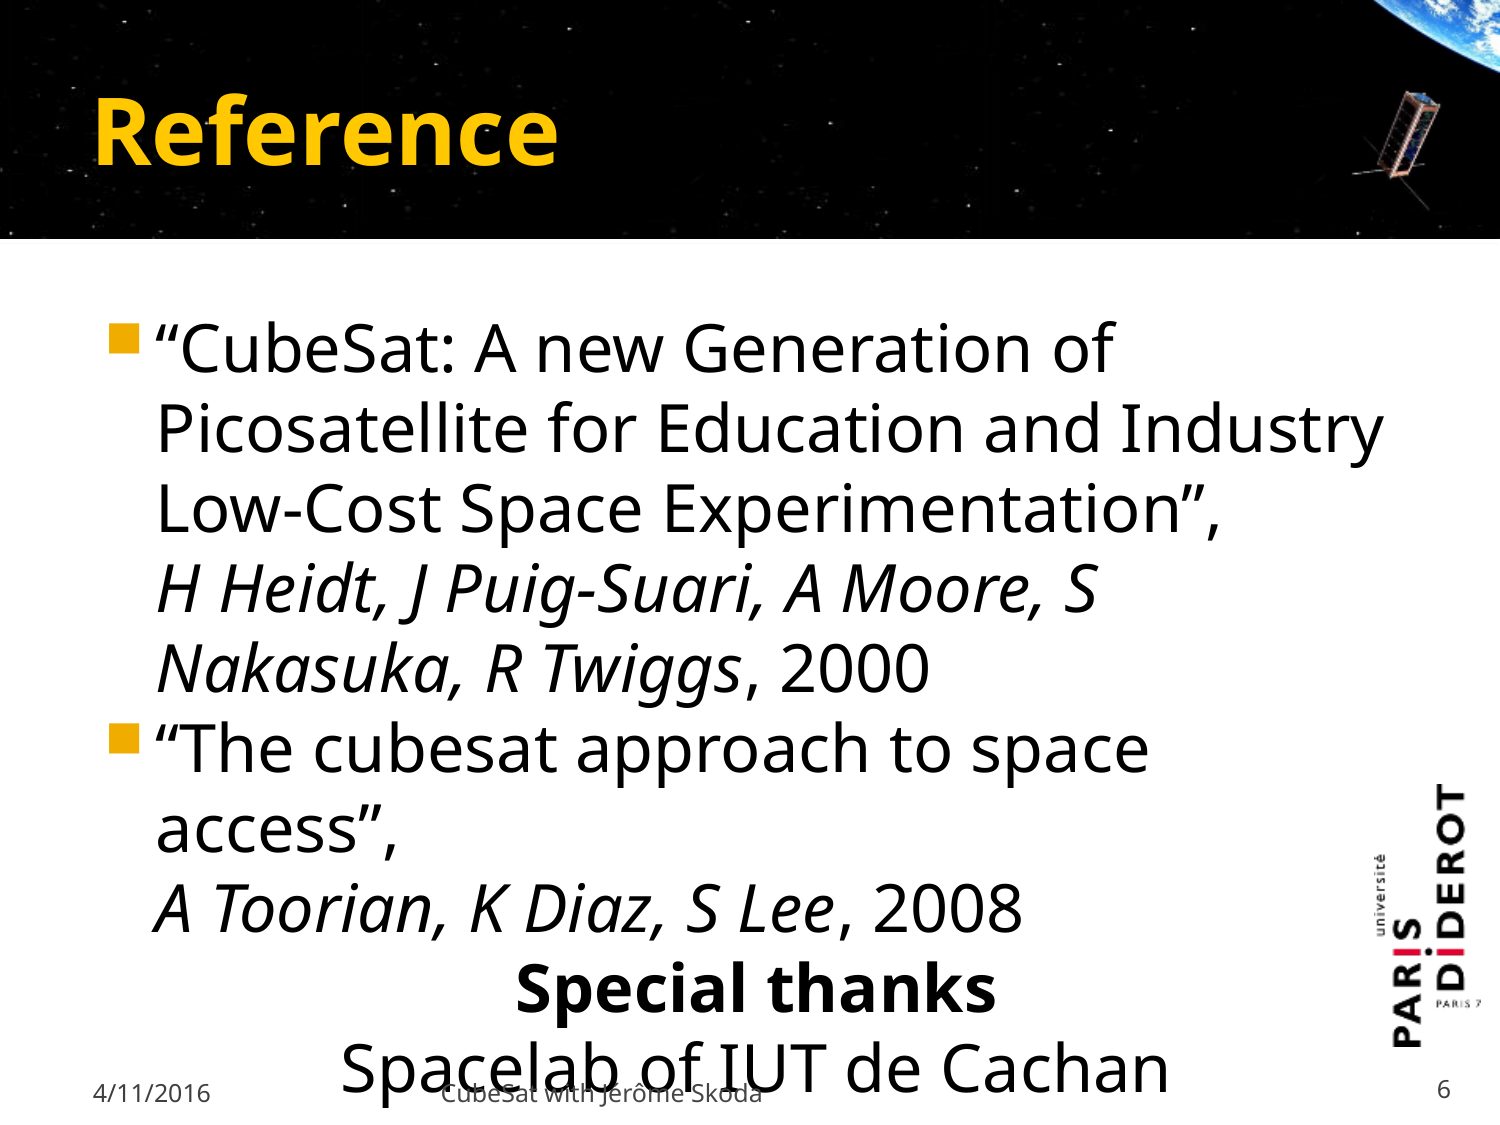

# Reference
“CubeSat: A new Generation of Picosatellite for Education and Industry Low-Cost Space Experimentation”,
H Heidt, J Puig-Suari, A Moore, S Nakasuka, R Twiggs, 2000
“The cubesat approach to space access”,
A Toorian, K Diaz, S Lee, 2008
Special thanks
Spacelab of IUT de Cachan
4/11/2016
CubeSat with Jérôme Skoda